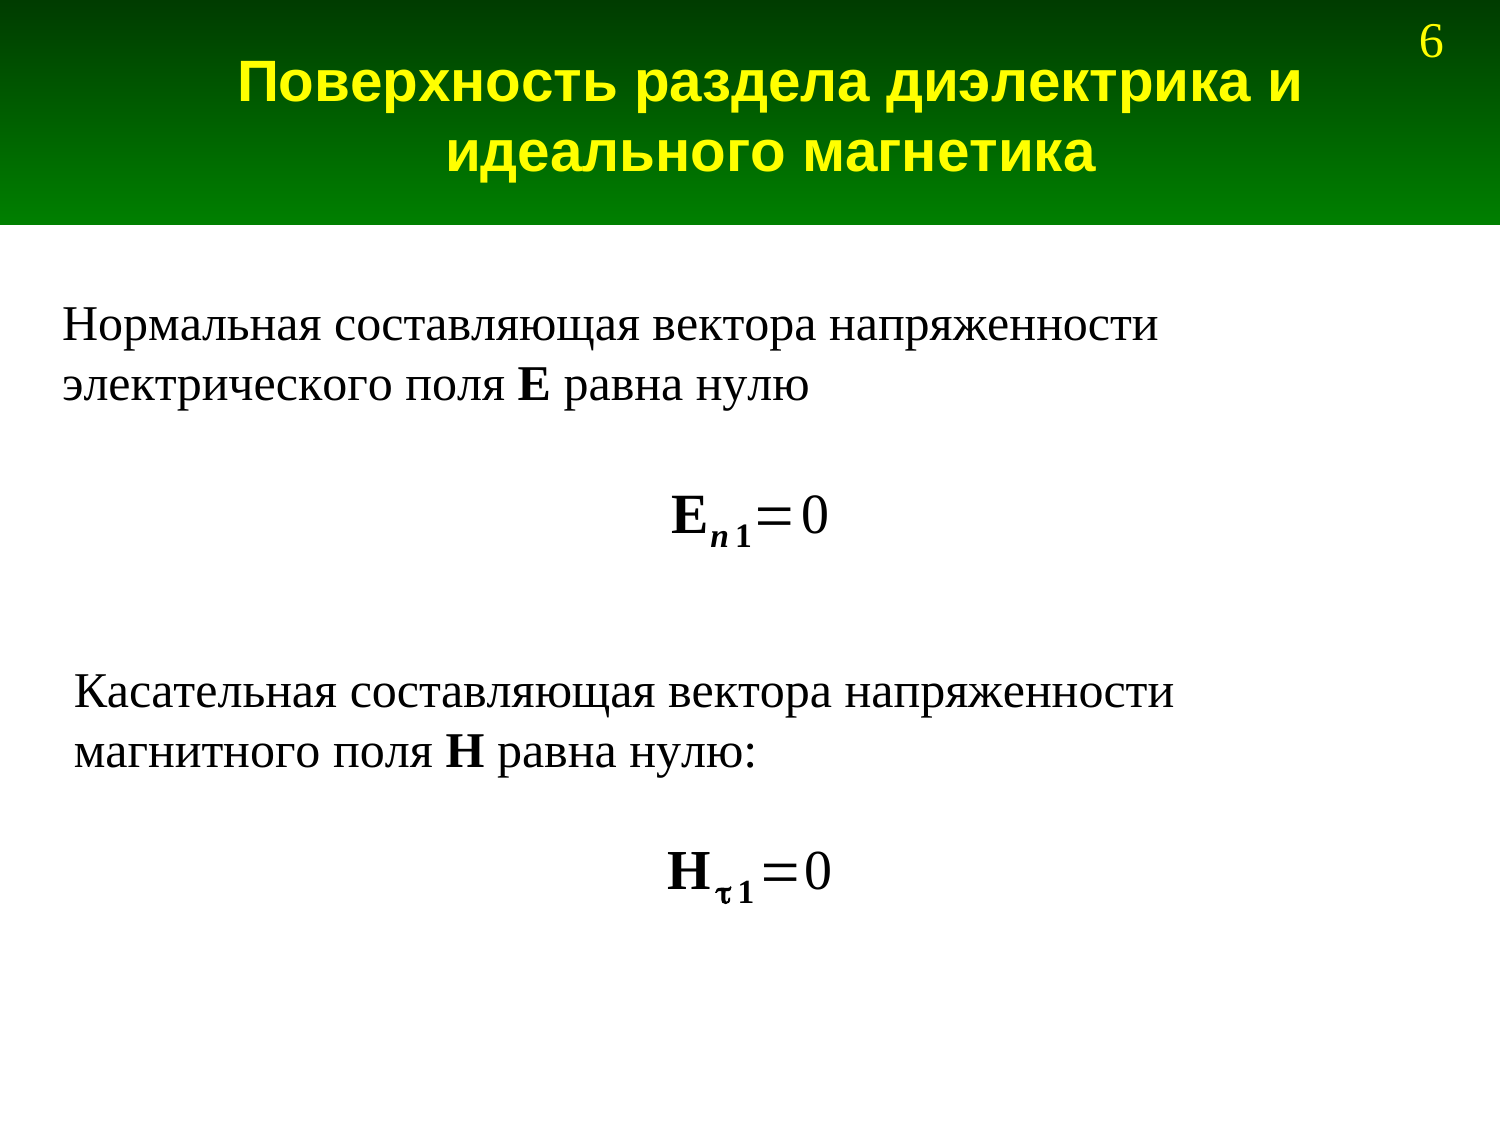

# Поверхность раздела диэлектрика и идеального магнетика
Нормальная составляющая вектора напряженности электрического поля E равна нулю
Касательная составляющая вектора напряженности магнитного поля H равна нулю: